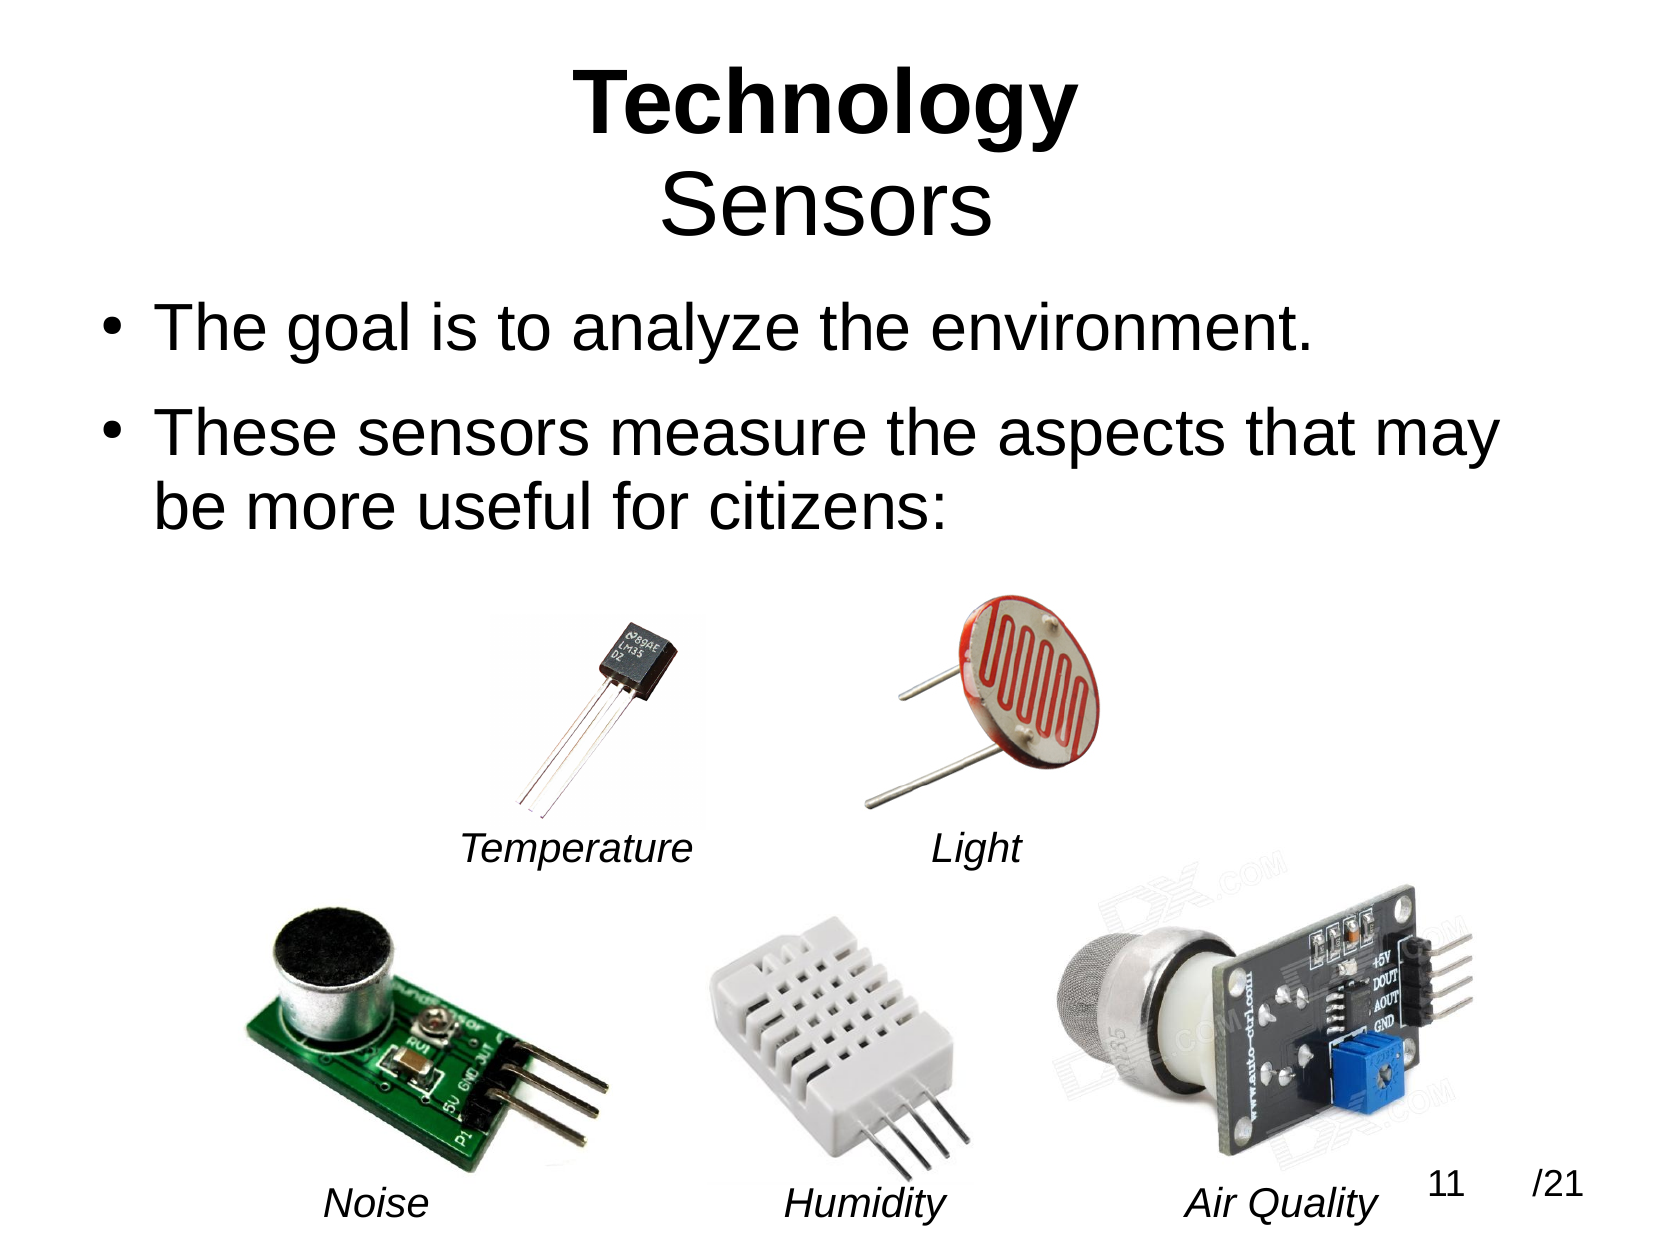

# Technology Sensors
The goal is to analyze the environment.
These sensors measure the aspects that may be more useful for citizens:
Temperature
Light
/21
Noise
Humidity
Air Quality